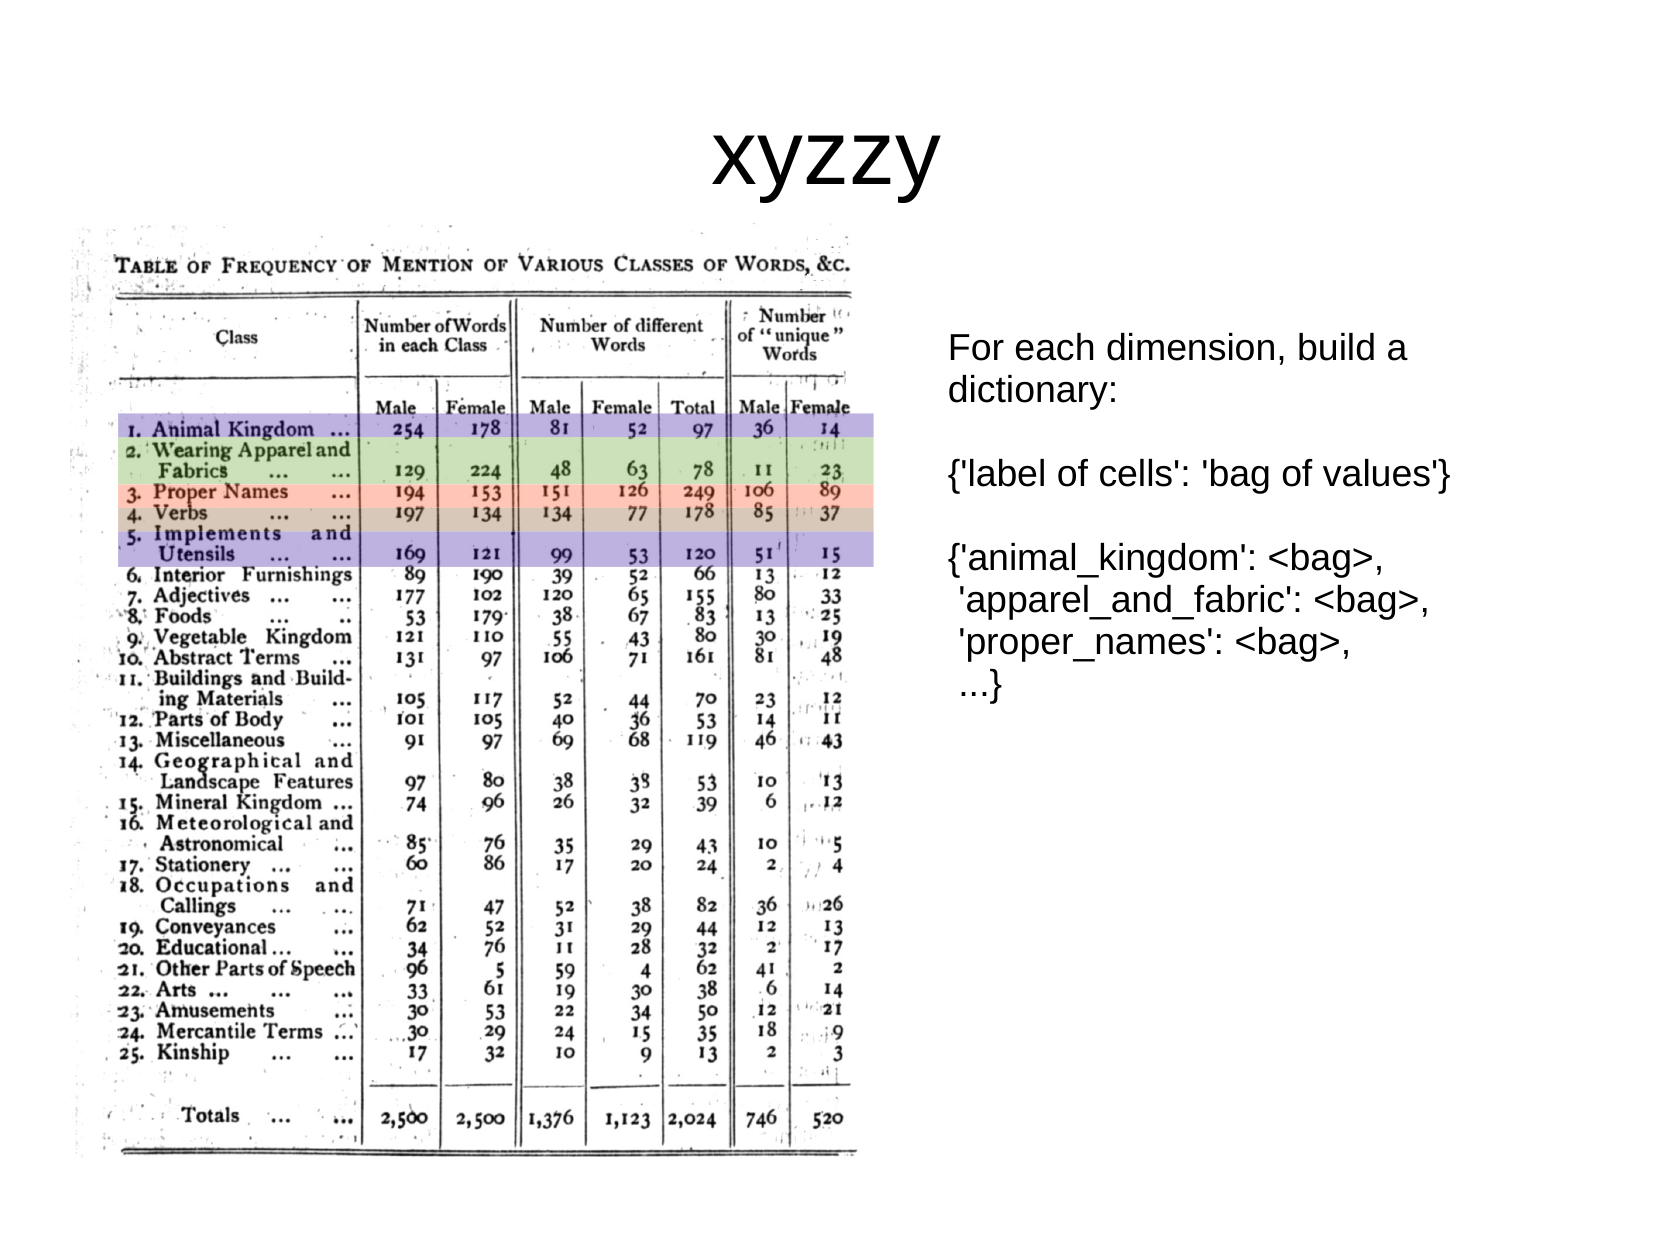

# xyzzy
For each dimension, build a dictionary:
{'label of cells': 'bag of values'}
{'animal_kingdom': <bag>,
 'apparel_and_fabric': <bag>,
 'proper_names': <bag>,
 ...}